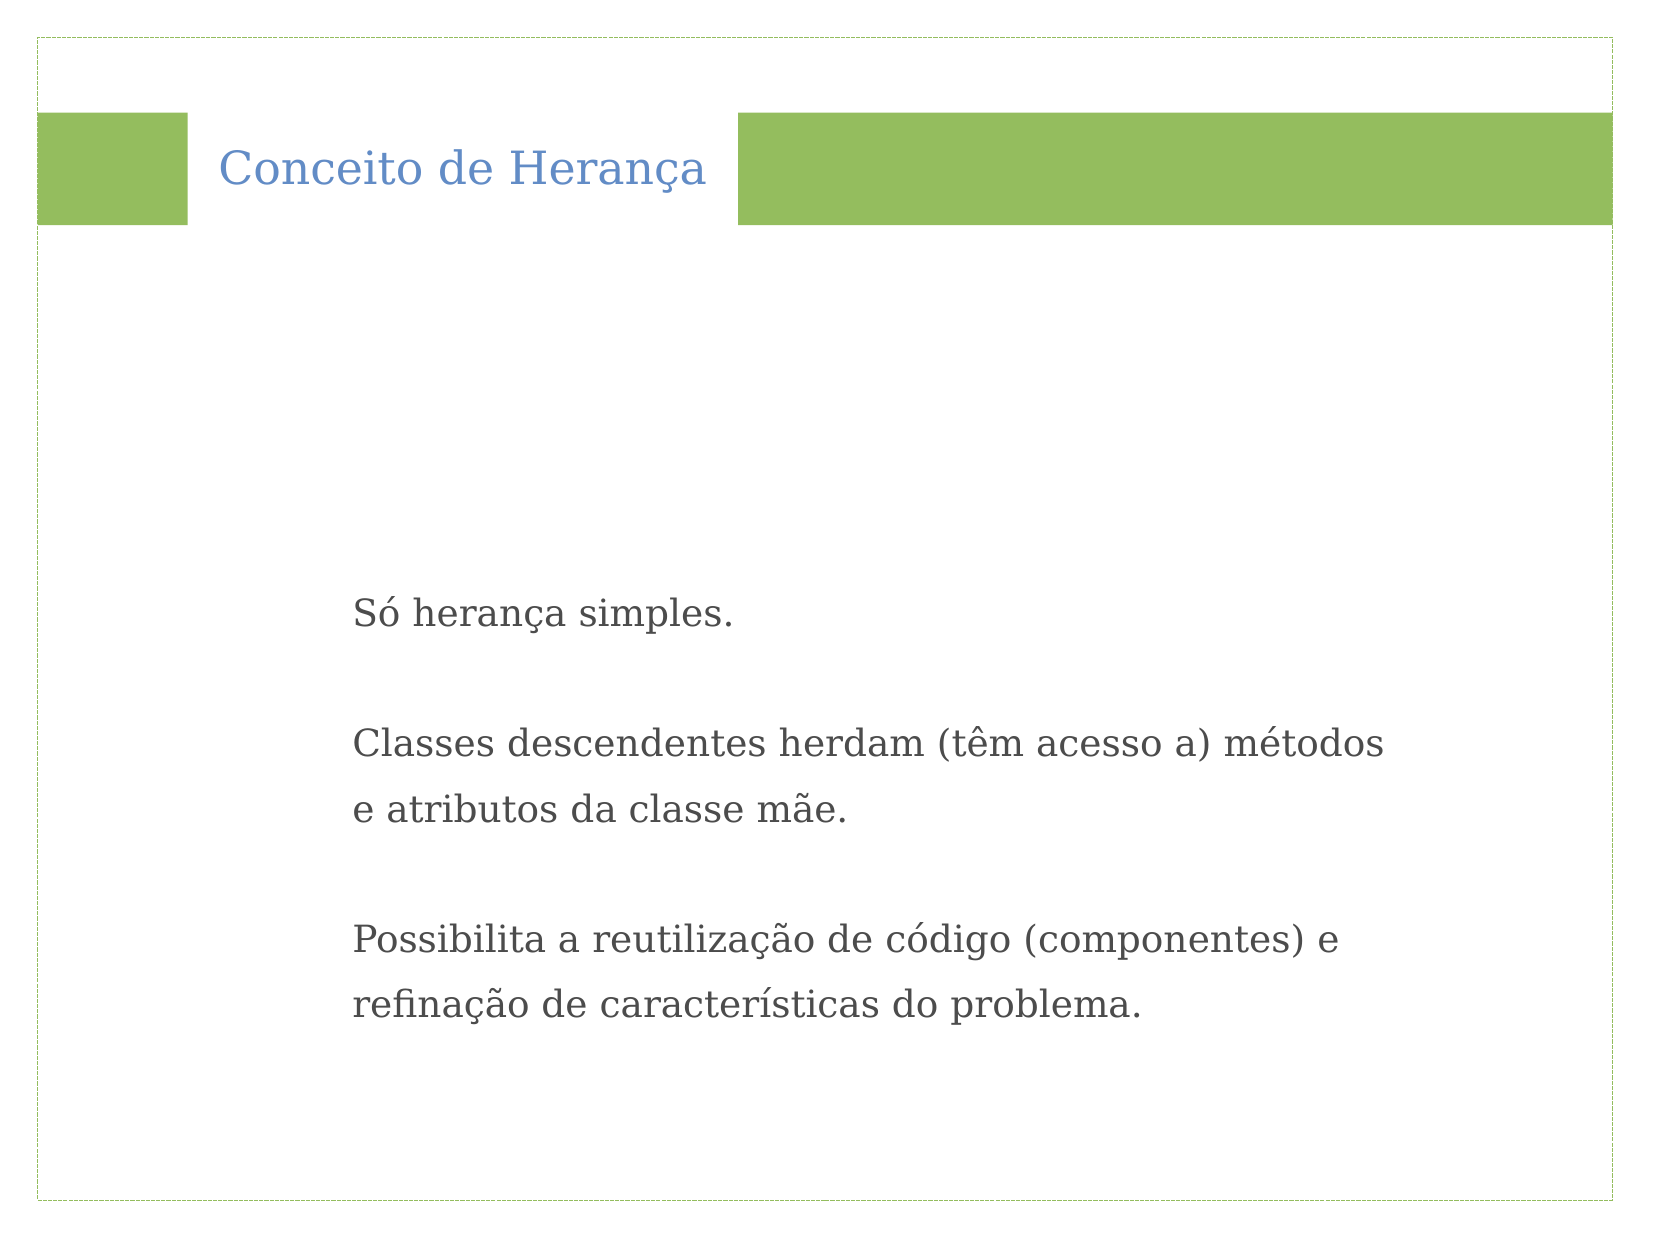

Conceito de Herança
Só herança simples.
Classes descendentes herdam (têm acesso a) métodos e atributos da classe mãe.
Possibilita a reutilização de código (componentes) e refinação de características do problema.